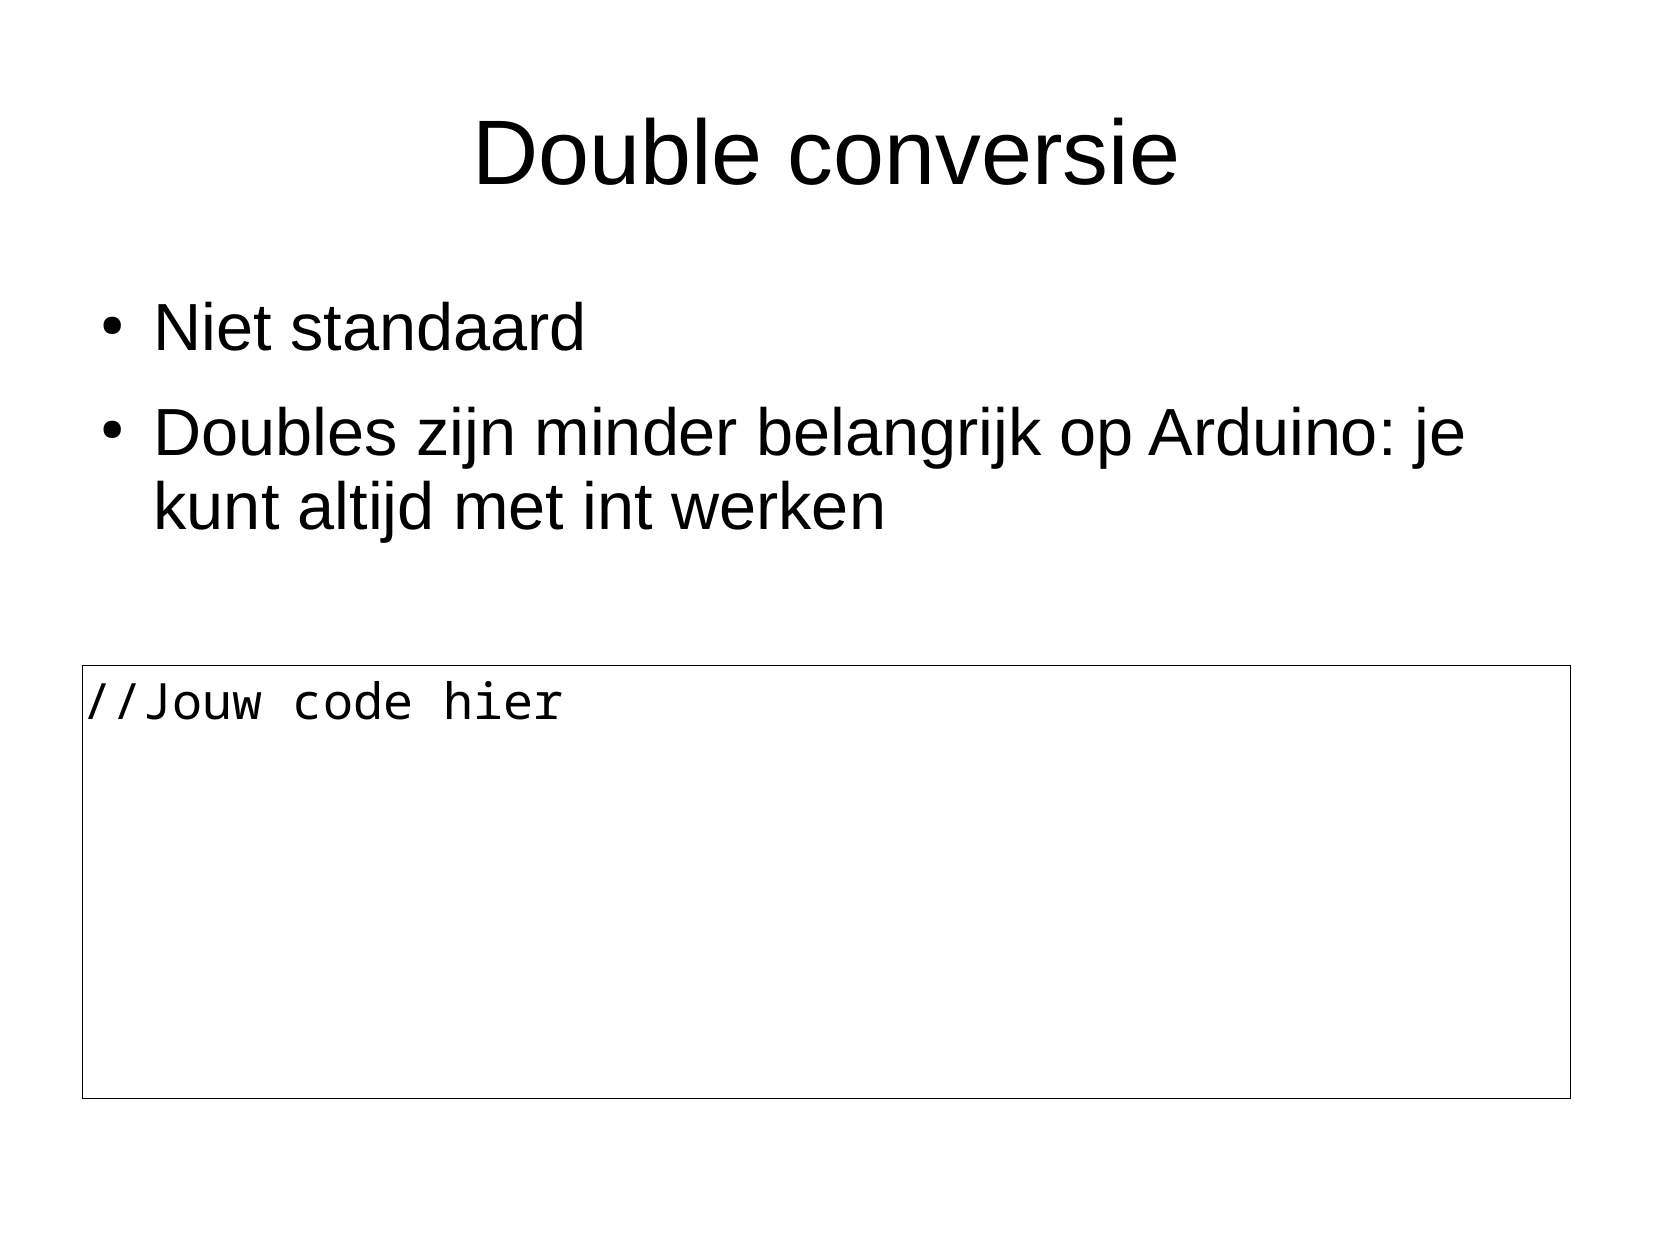

# Double conversie
Niet standaard
Doubles zijn minder belangrijk op Arduino: je kunt altijd met int werken
//Jouw code hier